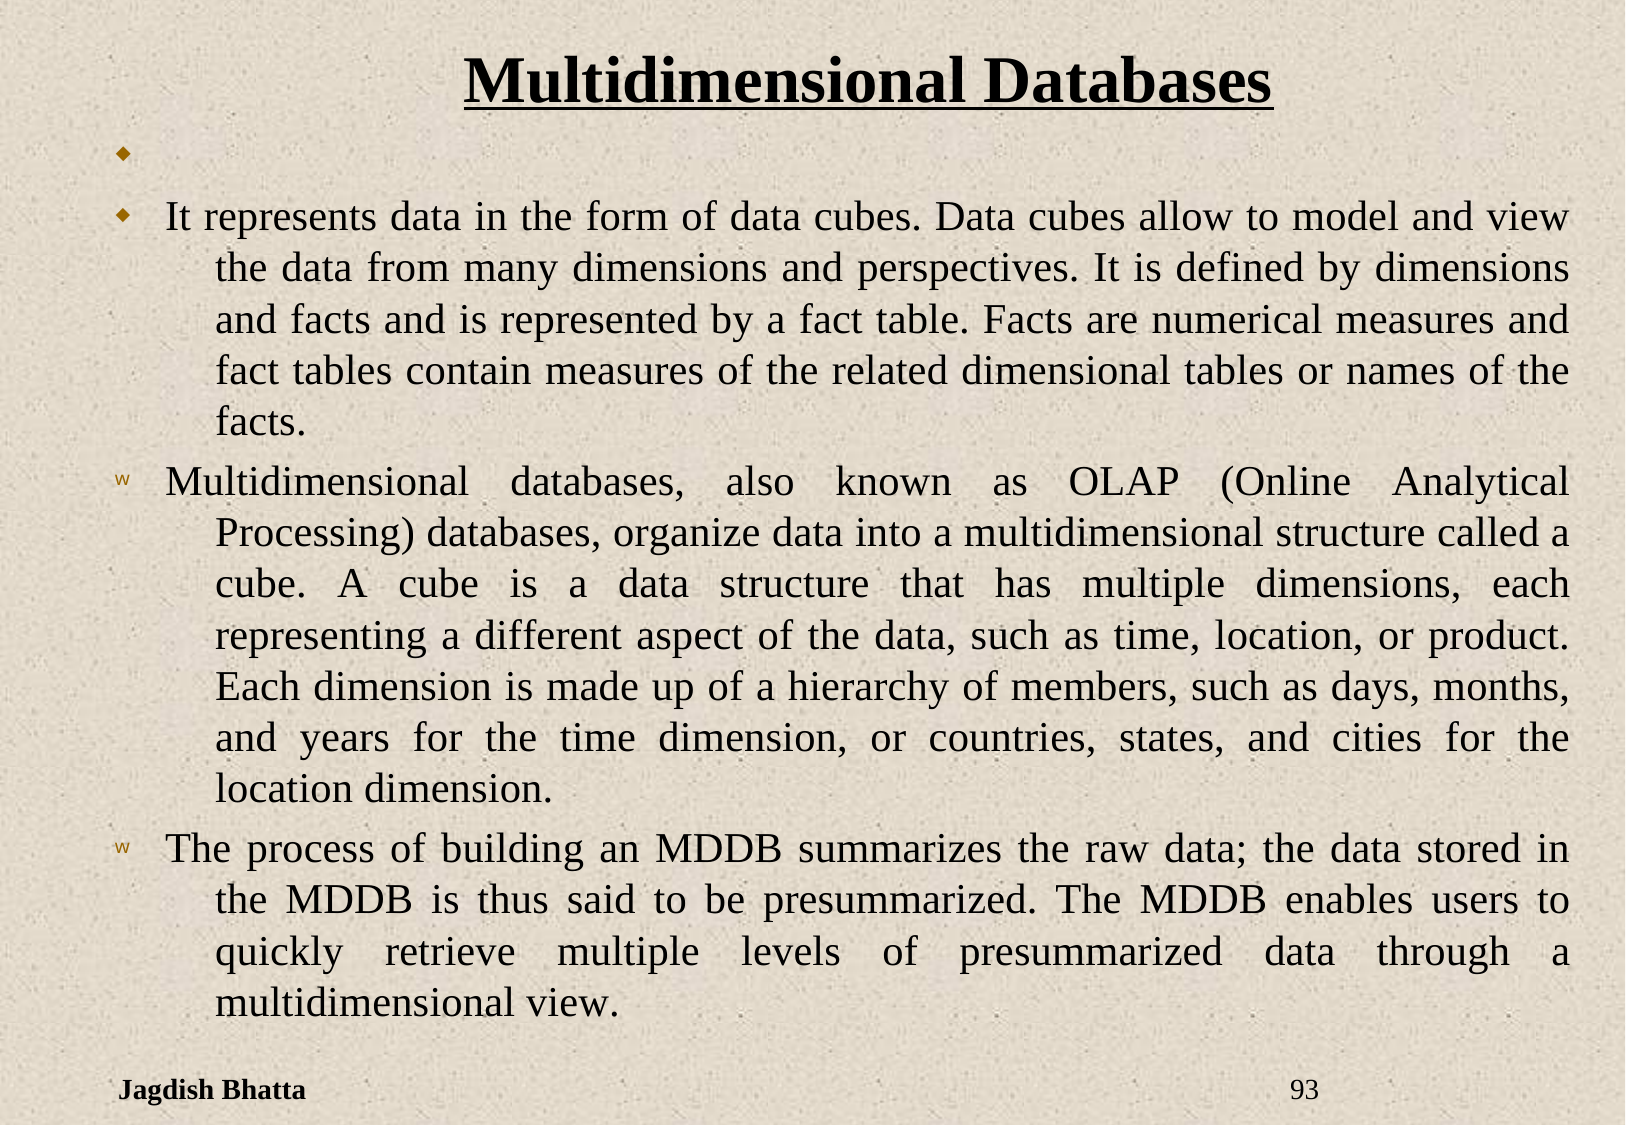

# Multidimensional Databases
It represents data in the form of data cubes. Data cubes allow to model and view the data from many dimensions and perspectives. It is defined by dimensions and facts and is represented by a fact table. Facts are numerical measures and fact tables contain measures of the related dimensional tables or names of the facts.
Multidimensional databases, also known as OLAP (Online Analytical Processing) databases, organize data into a multidimensional structure called a cube. A cube is a data structure that has multiple dimensions, each representing a different aspect of the data, such as time, location, or product. Each dimension is made up of a hierarchy of members, such as days, months, and years for the time dimension, or countries, states, and cities for the location dimension.
The process of building an MDDB summarizes the raw data; the data stored in the MDDB is thus said to be presummarized. The MDDB enables users to quickly retrieve multiple levels of presummarized data through a multidimensional view.
Jagdish Bhatta
92